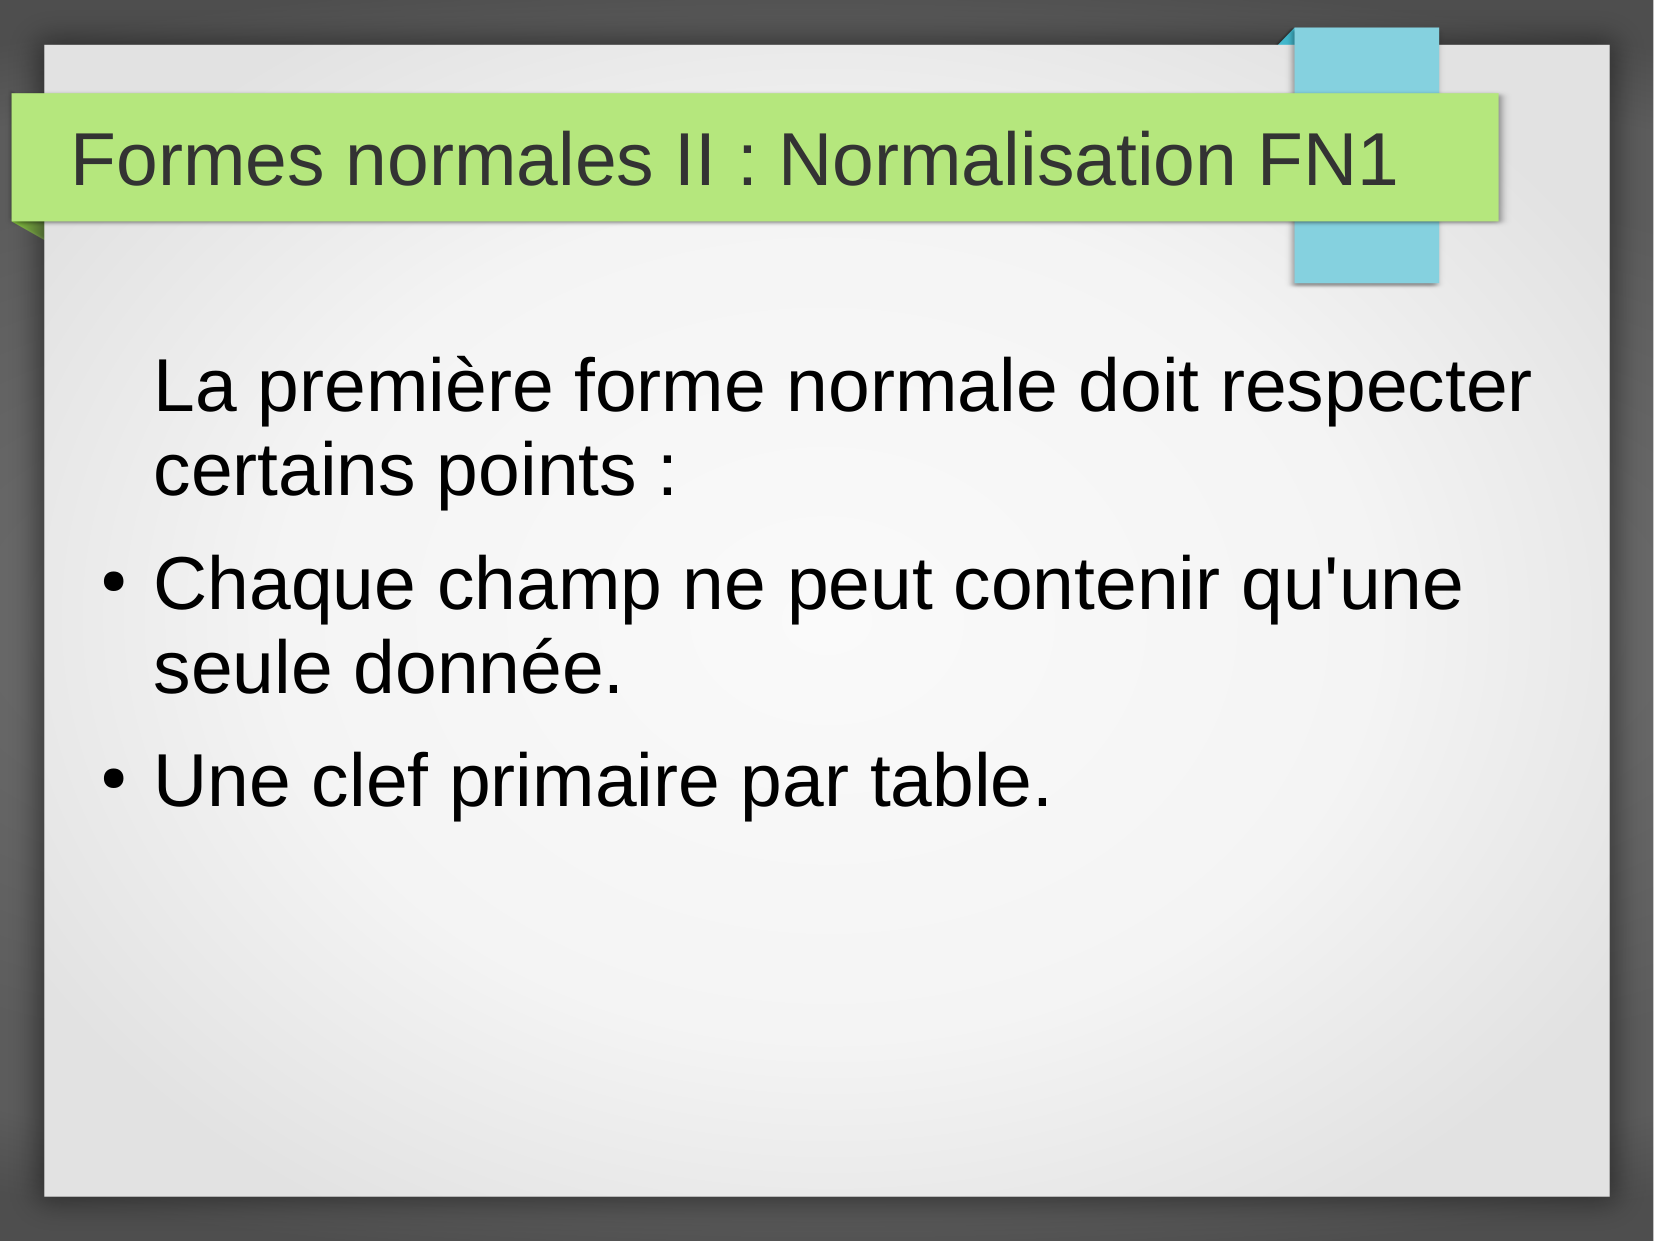

# Formes normales II : Normalisation FN1
La première forme normale doit respecter certains points :
Chaque champ ne peut contenir qu'une seule donnée.
Une clef primaire par table.